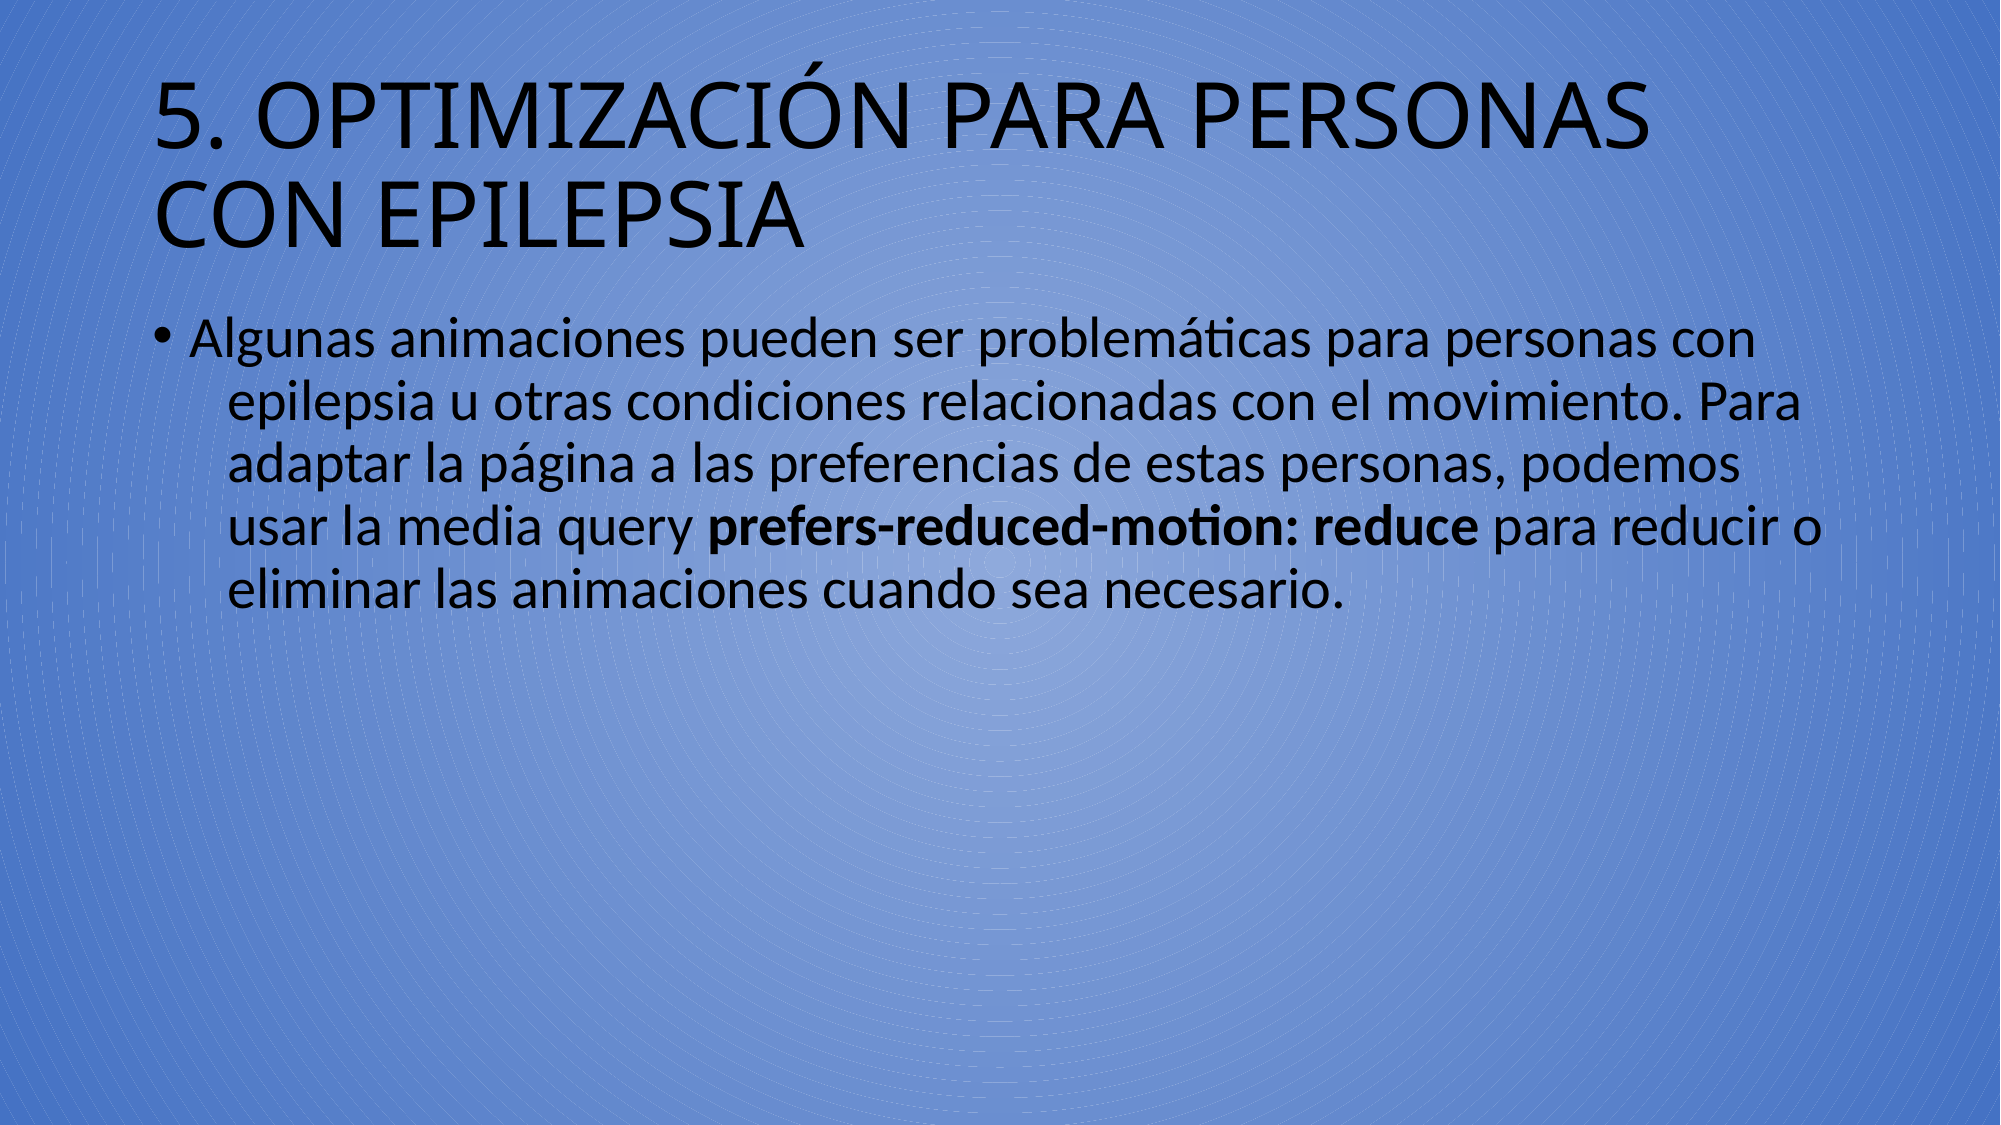

# 5. OPTIMIZACIÓN PARA PERSONAS CON EPILEPSIA
Algunas animaciones pueden ser problemáticas para personas con epilepsia u otras condiciones relacionadas con el movimiento. Para adaptar la página a las preferencias de estas personas, podemos usar la media query prefers-reduced-motion: reduce para reducir o eliminar las animaciones cuando sea necesario.